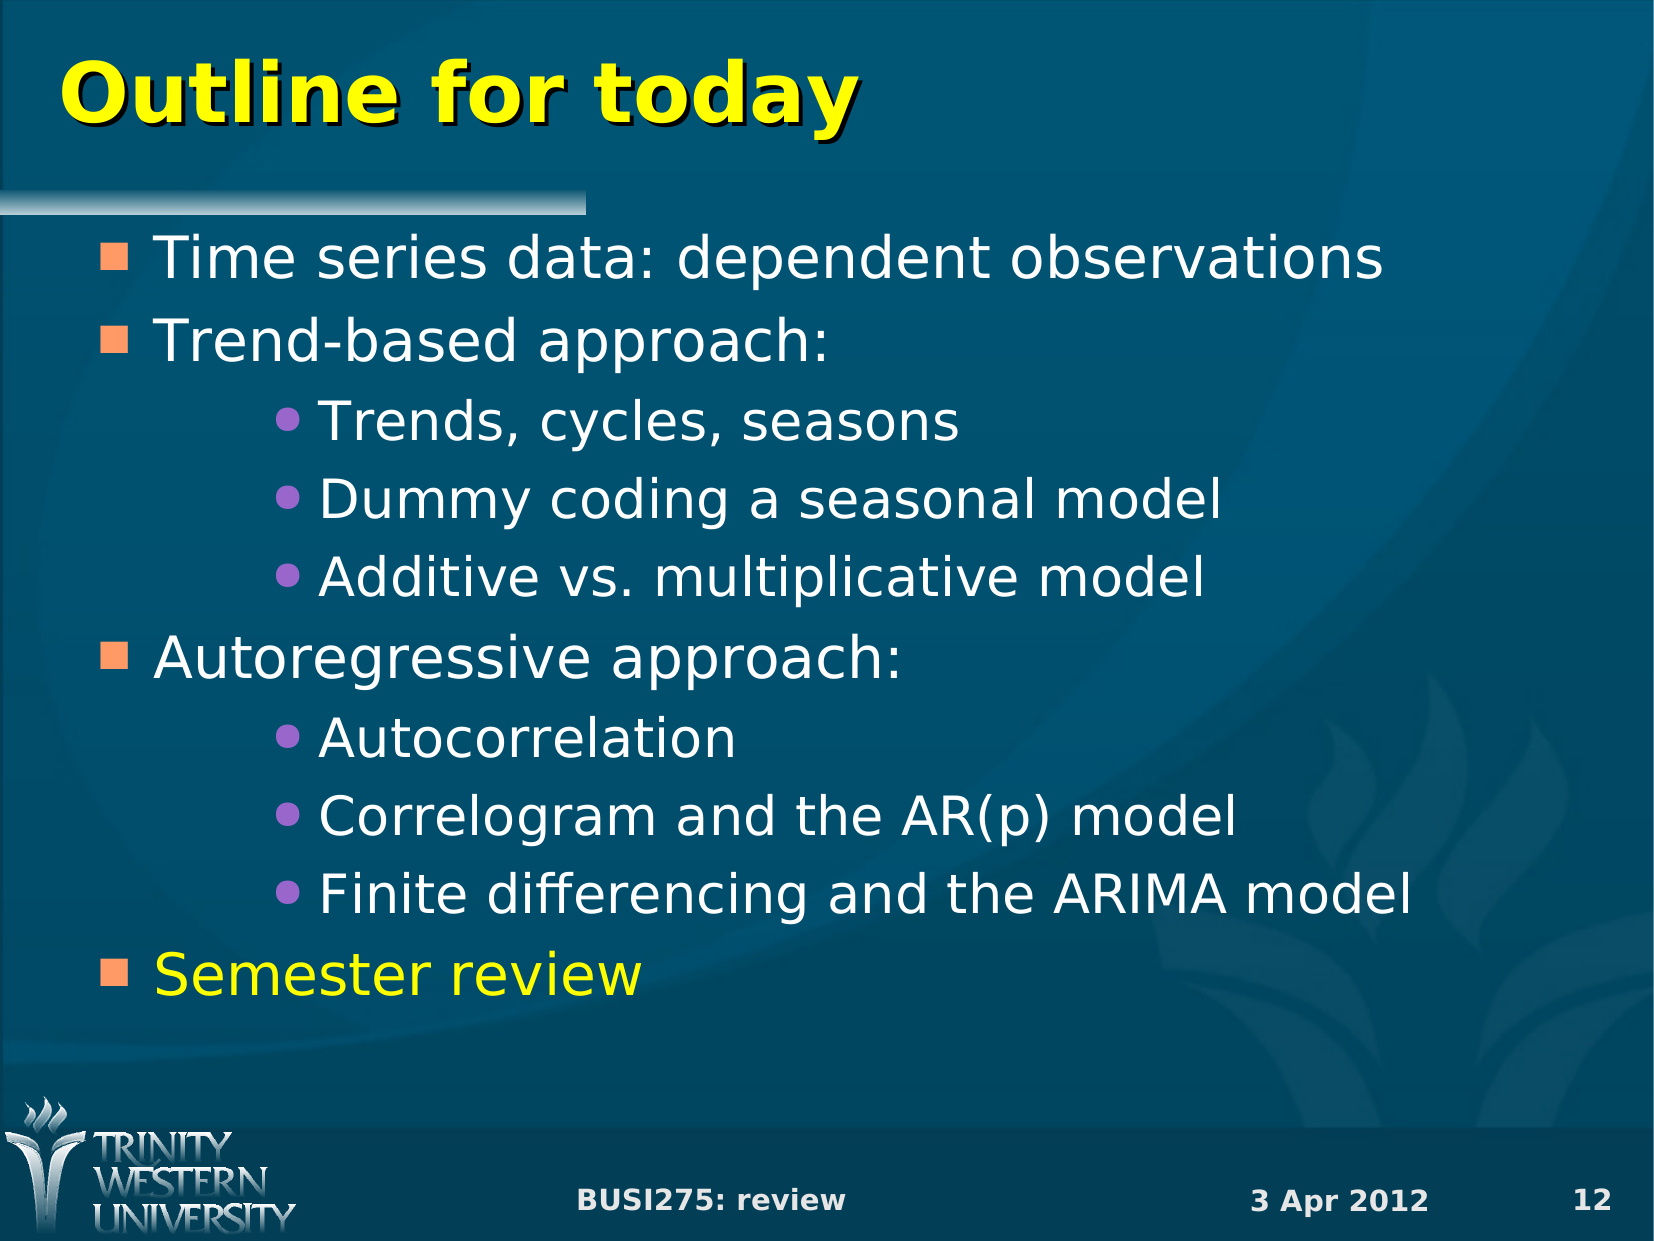

# Outline for today
Time series data: dependent observations
Trend-based approach:
Trends, cycles, seasons
Dummy coding a seasonal model
Additive vs. multiplicative model
Autoregressive approach:
Autocorrelation
Correlogram and the AR(p) model
Finite differencing and the ARIMA model
Semester review
BUSI275: review
3 Apr 2012
12